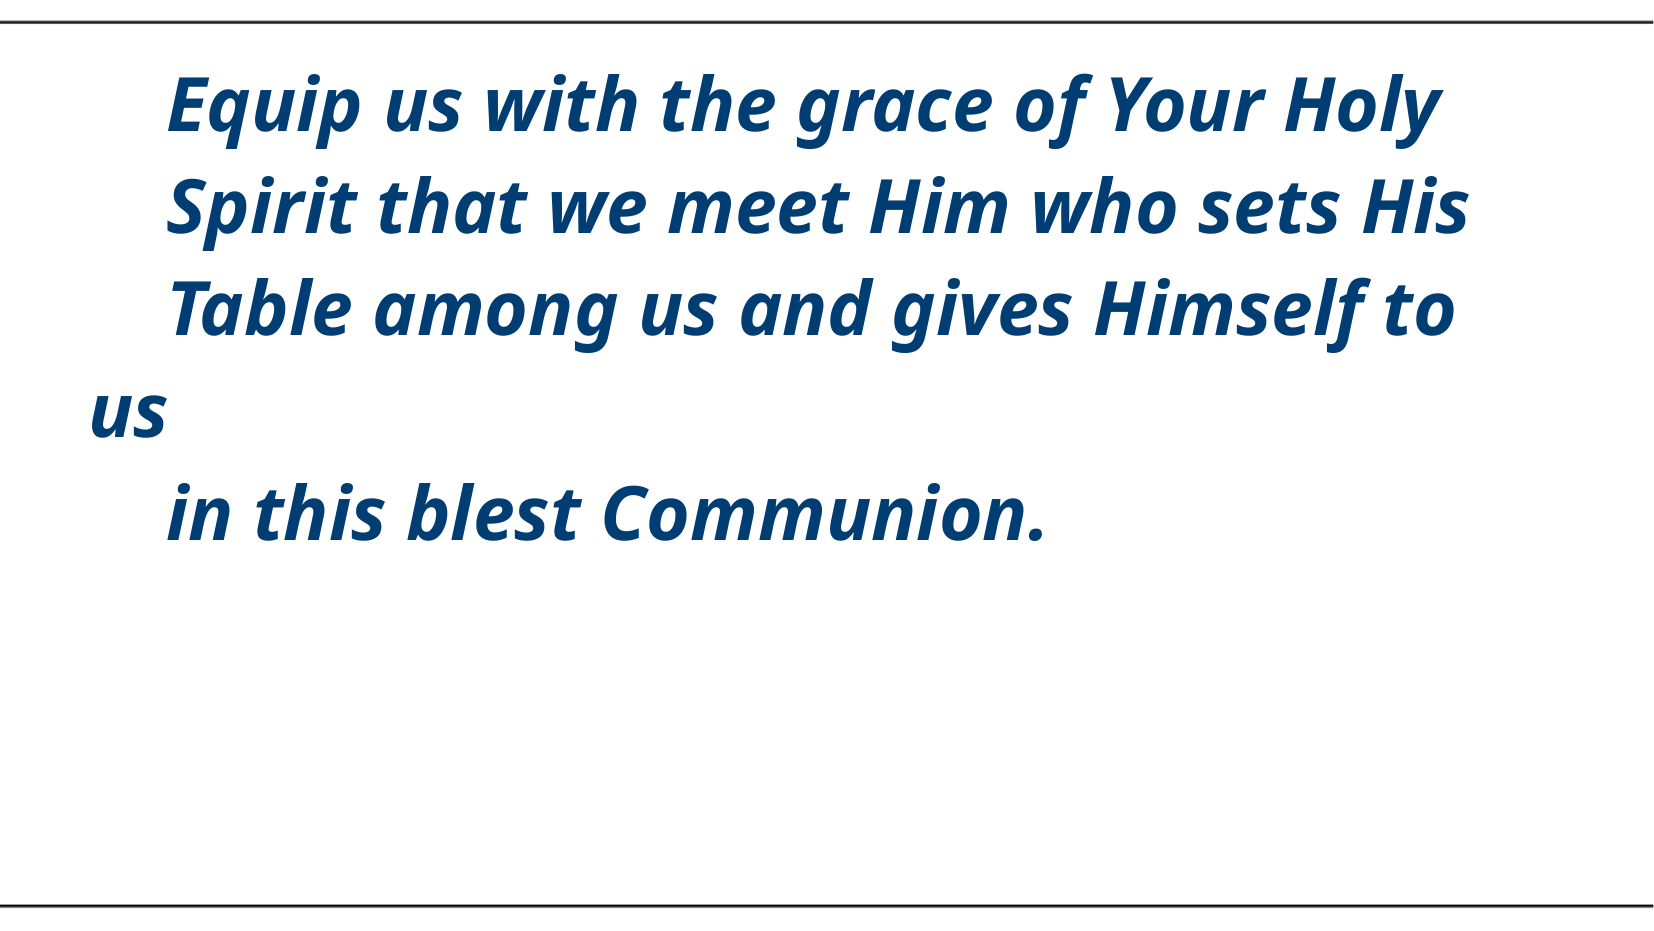

Equip us with the grace of Your Holy
 Spirit that we meet Him who sets His
 Table among us and gives Himself to us
 in this blest Communion.